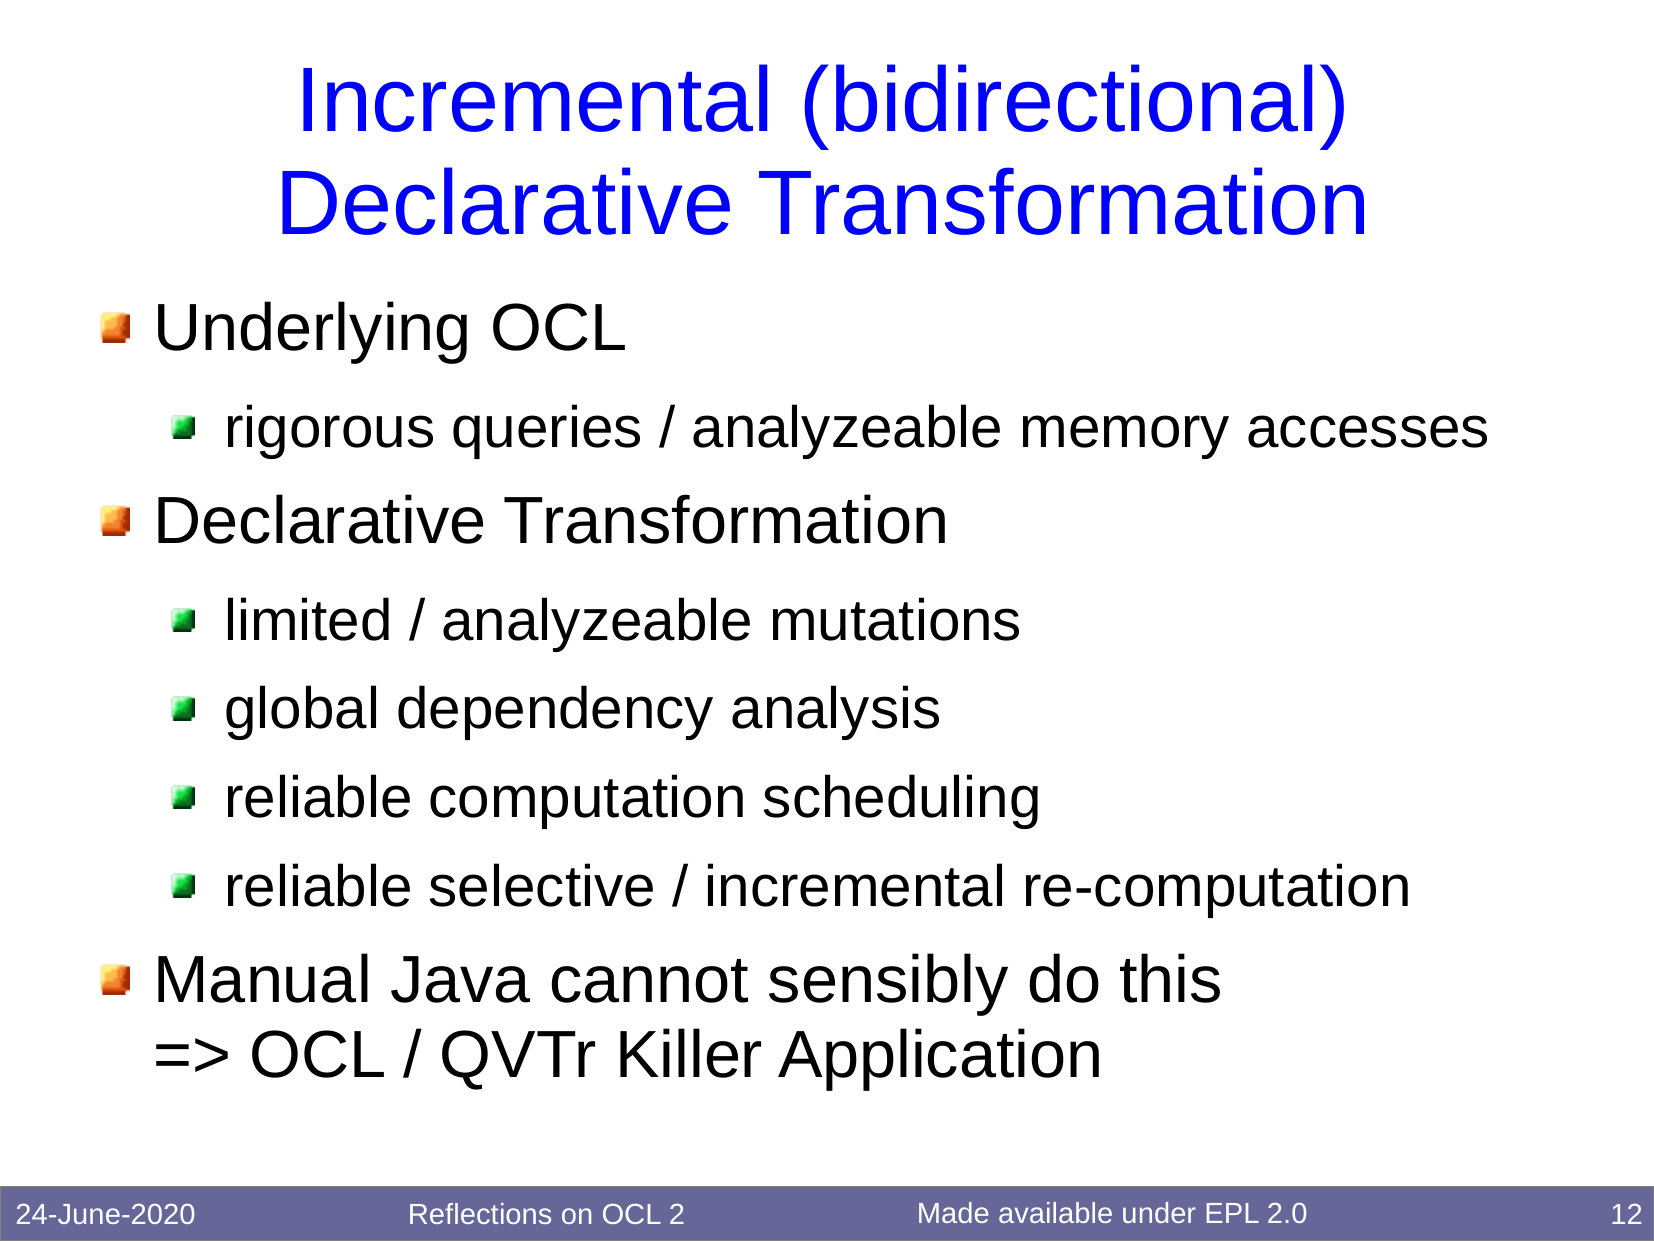

# Incremental (bidirectional) Declarative Transformation
Underlying OCL
rigorous queries / analyzeable memory accesses
Declarative Transformation
limited / analyzeable mutations
global dependency analysis
reliable computation scheduling
reliable selective / incremental re-computation
Manual Java cannot sensibly do this
=> OCL / QVTr Killer Application
24-June-2020
Reflections on OCL 2
12